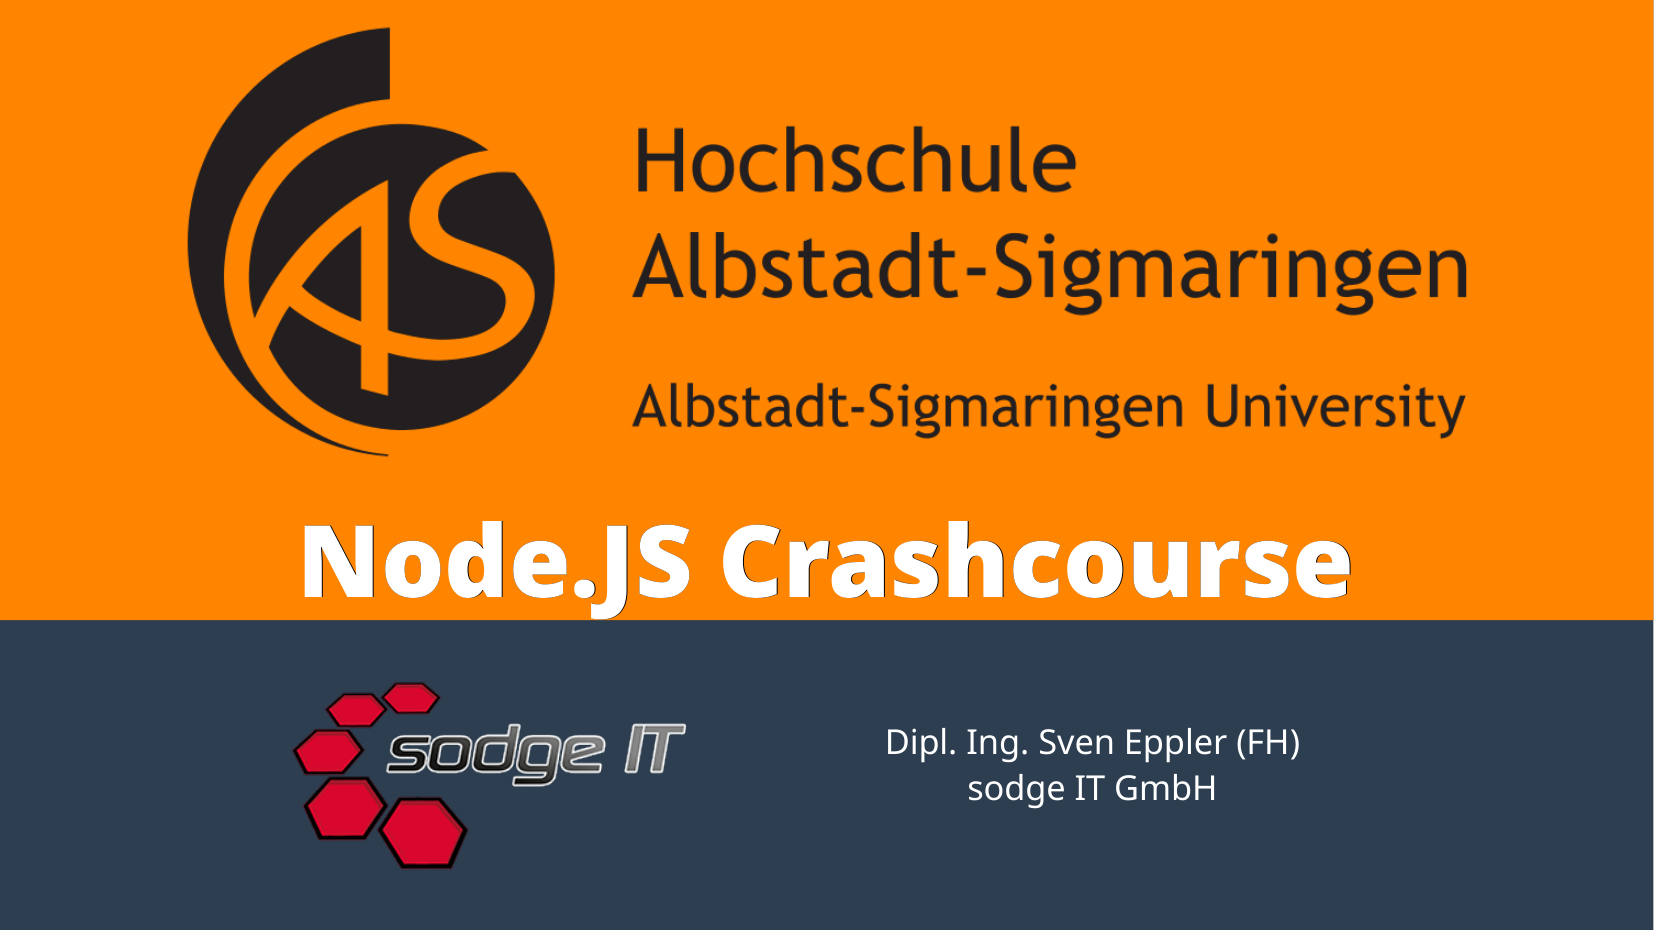

# Node.JS Crashcourse
Dipl. Ing. Sven Eppler (FH)
sodge IT GmbH